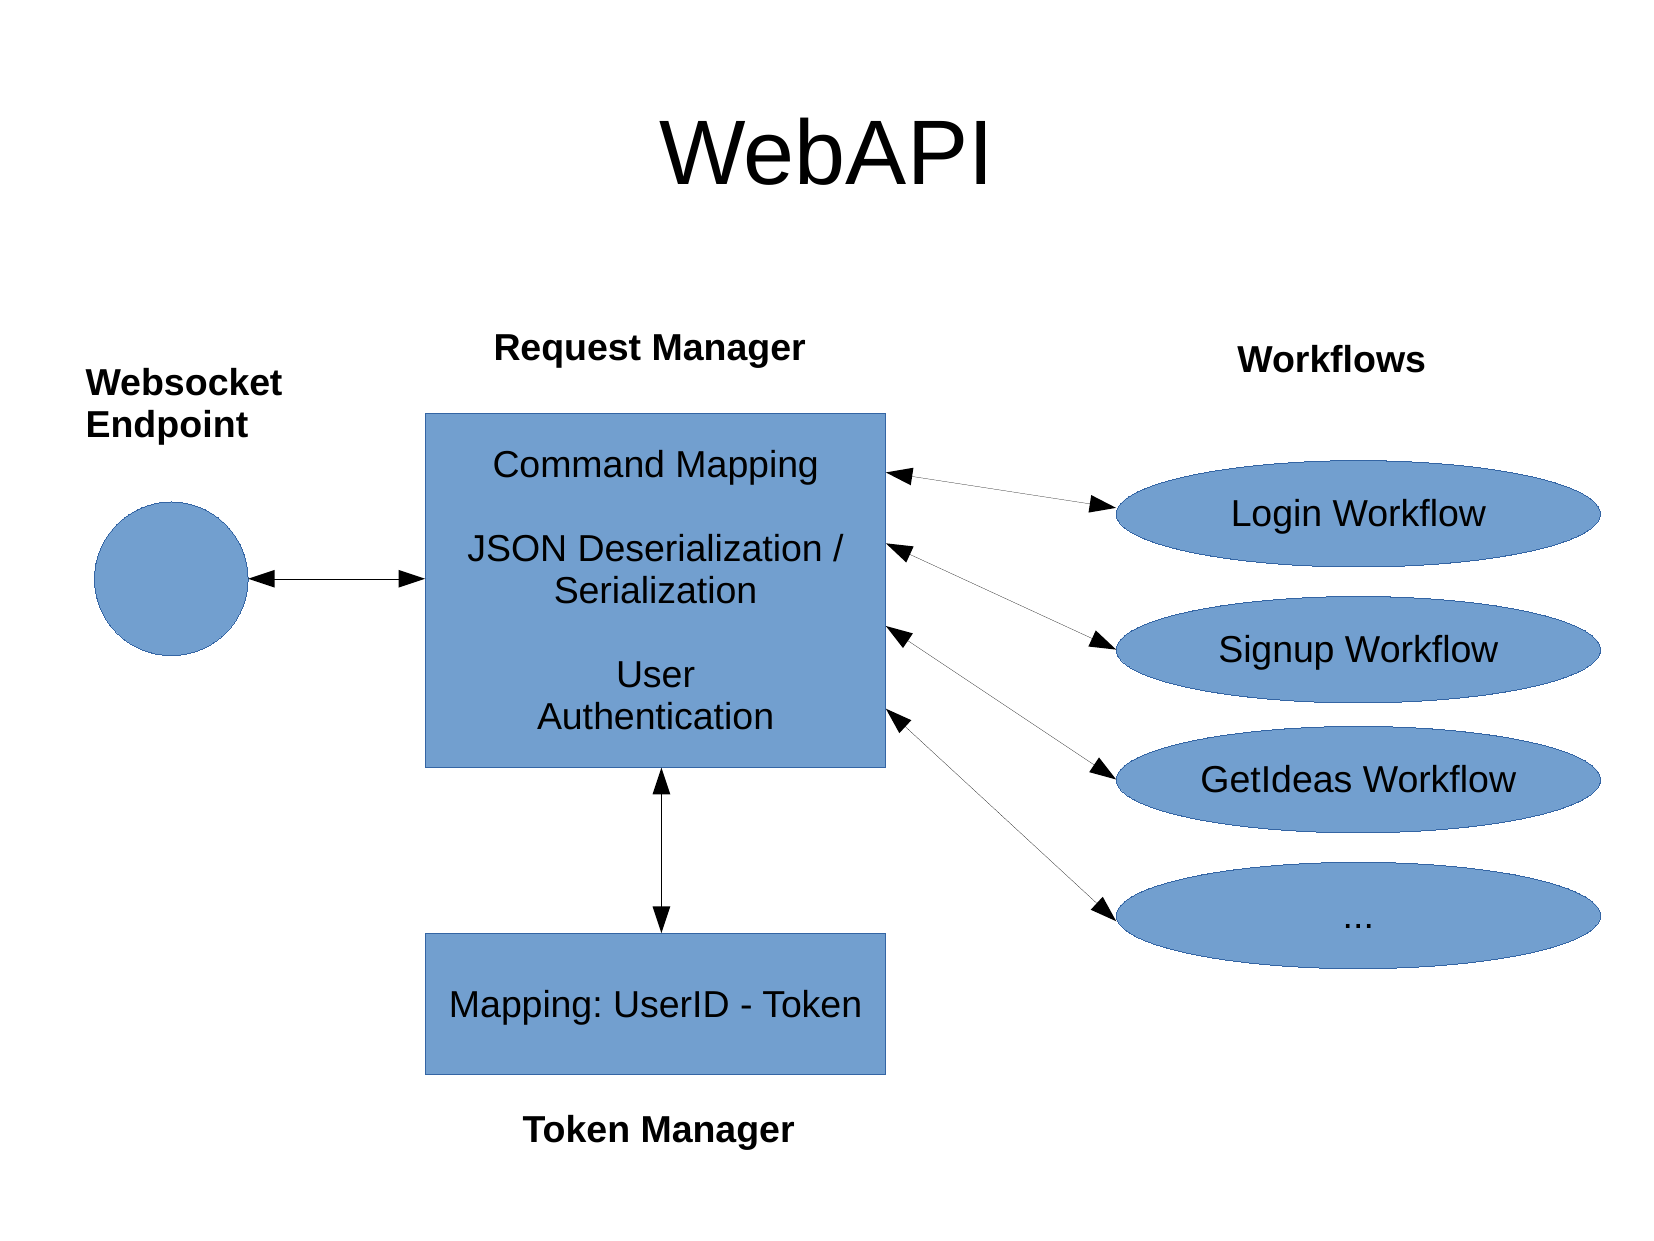

# WebAPI
Request Manager
Workflows
Websocket
Endpoint
Command Mapping
JSON Deserialization /
Serialization
User
Authentication
Login Workflow
Signup Workflow
GetIdeas Workflow
...
Mapping: UserID - Token
Token Manager